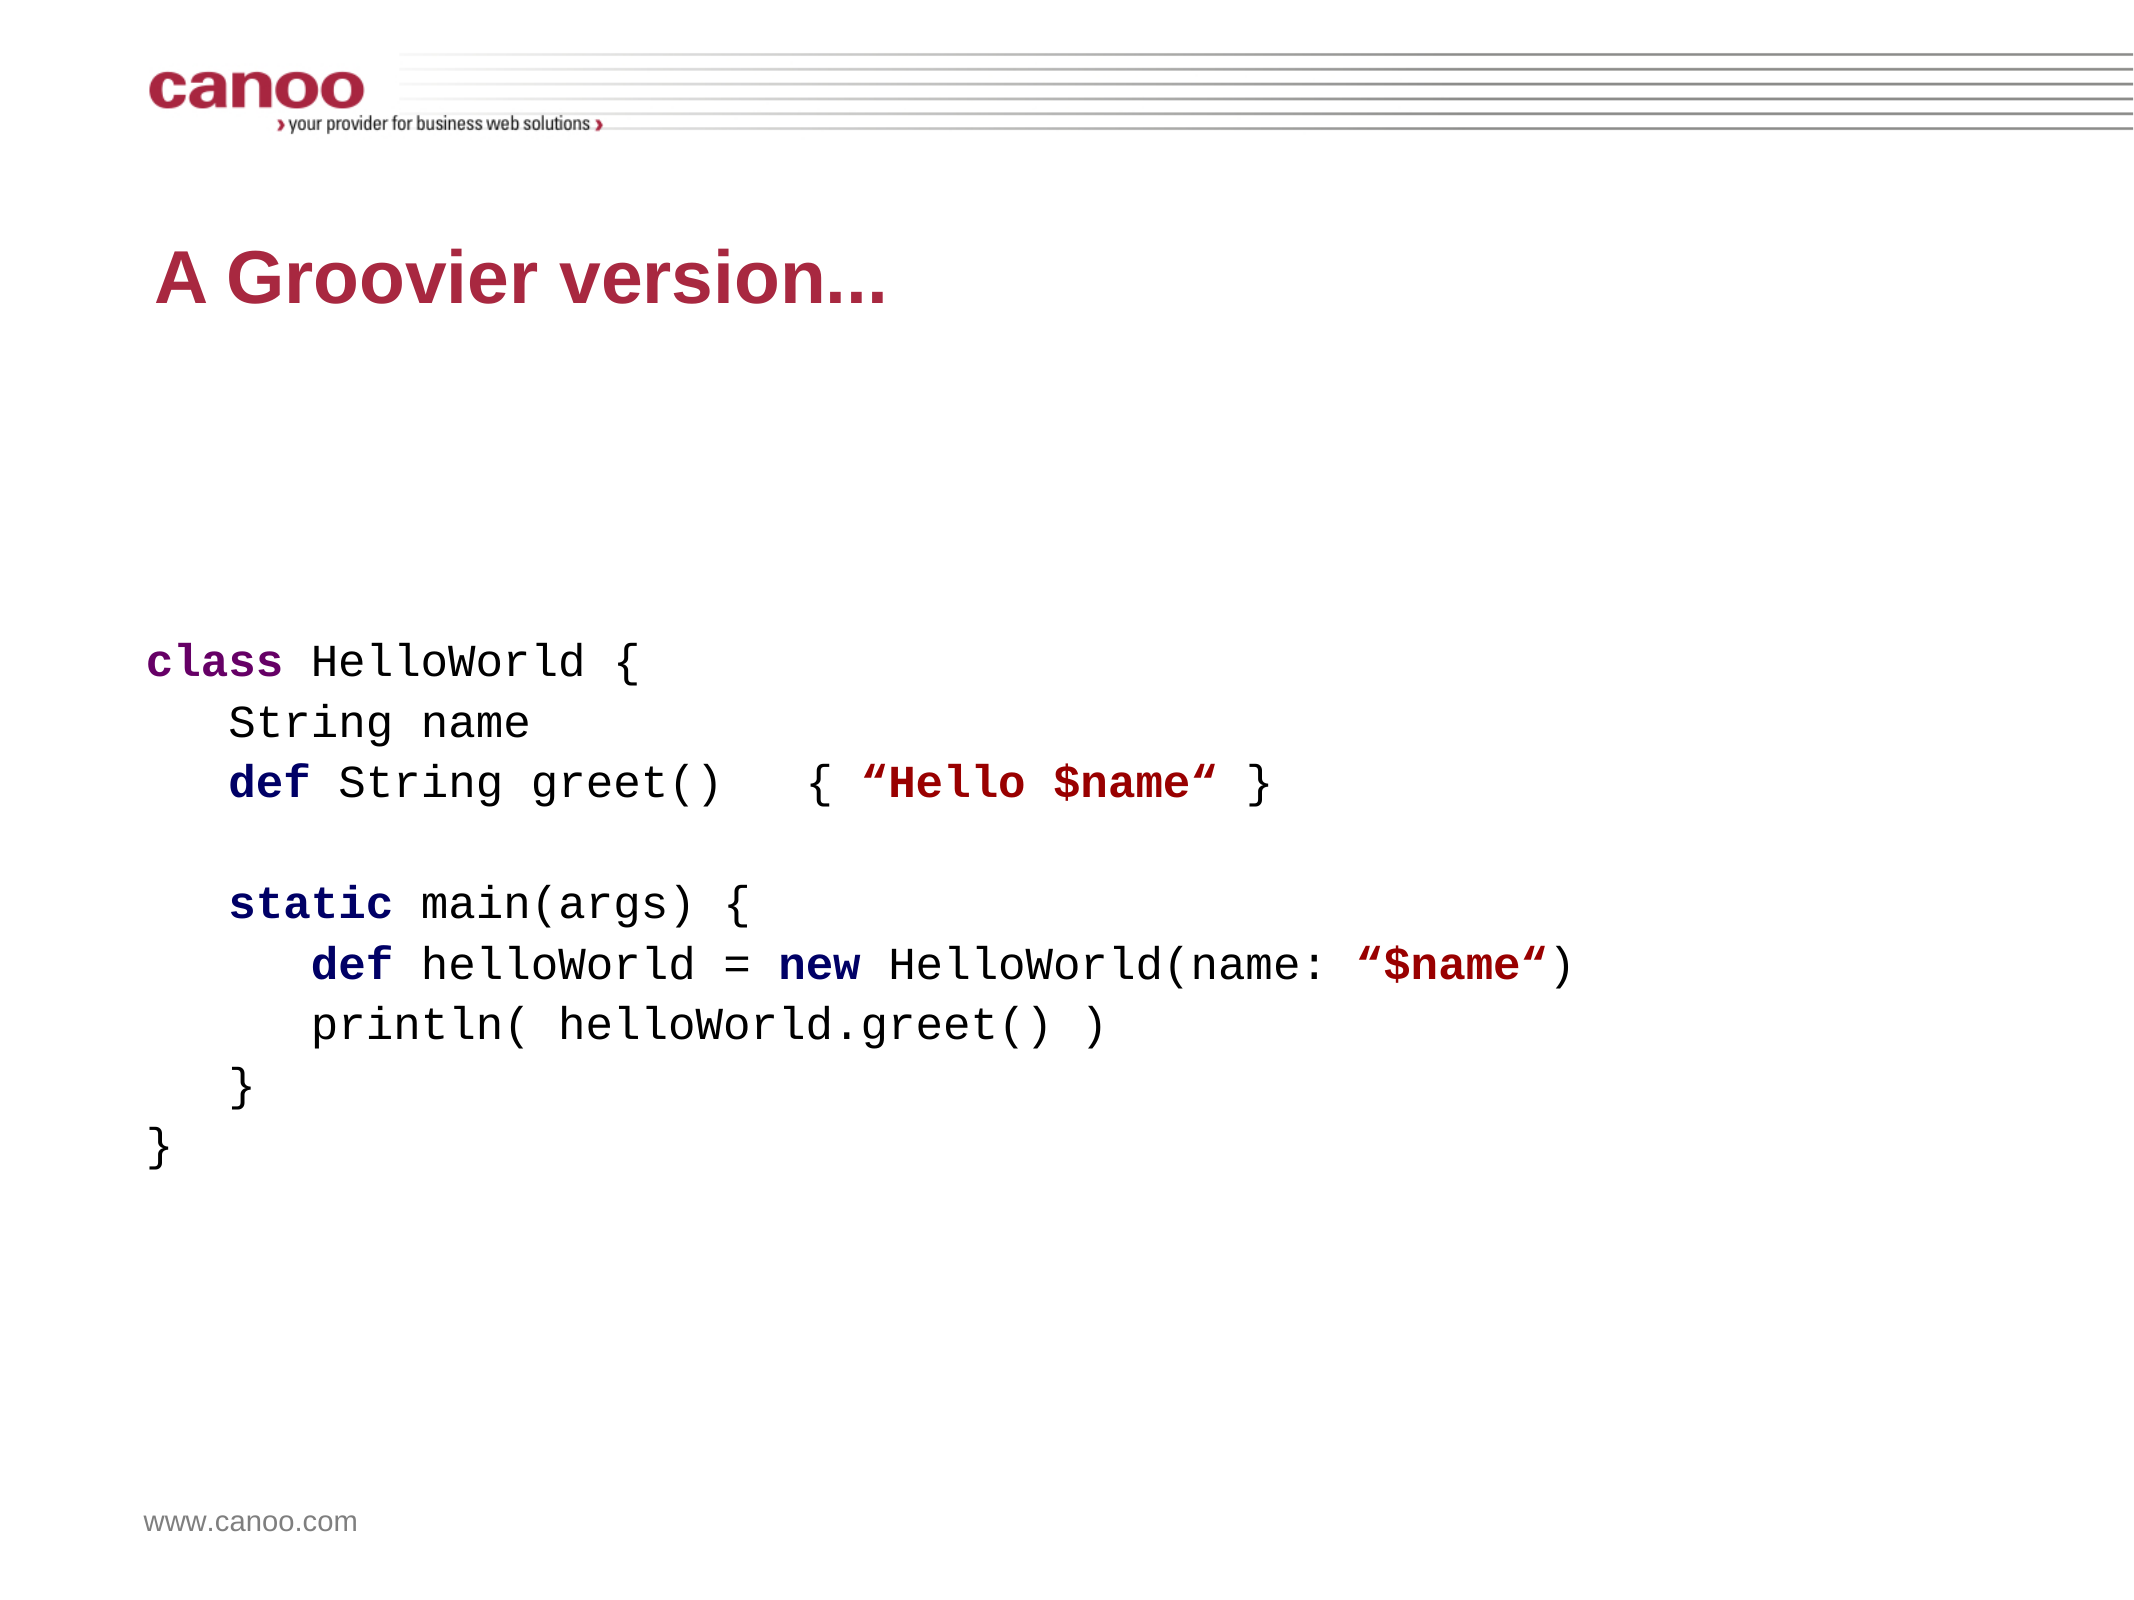

# A Groovier version...
class HelloWorld {
 String name
 def String greet() { “Hello $name“ }
 static main(args) {
 def helloWorld = new HelloWorld(name: “$name“)
 println( helloWorld.greet() )
 }
}